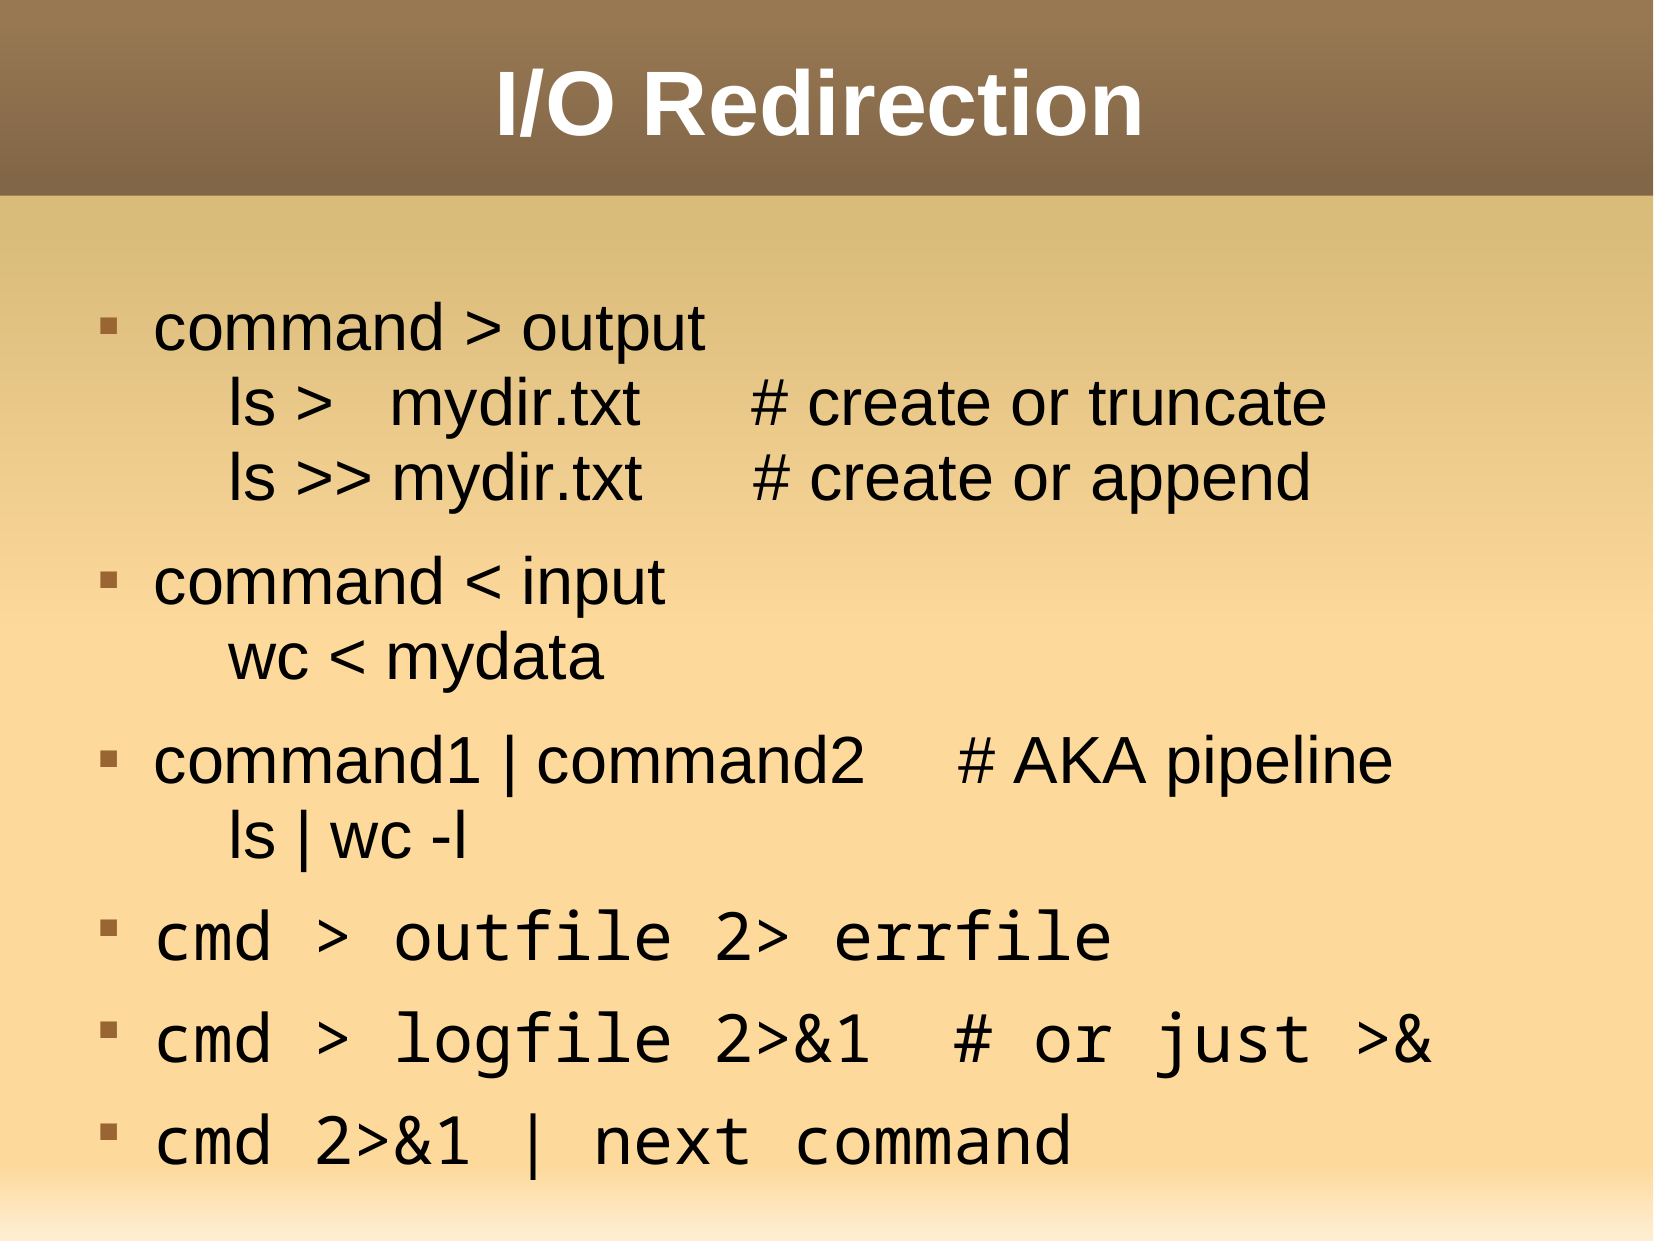

# I/O Redirection
command > output
	ls > mydir.txt # create or truncate
	ls >> mydir.txt # create or append
command < input
	wc < mydata
command1 | command2 # AKA pipeline
	ls | wc -l
cmd > outfile 2> errfile
cmd > logfile 2>&1 # or just >&
cmd 2>&1 | next command